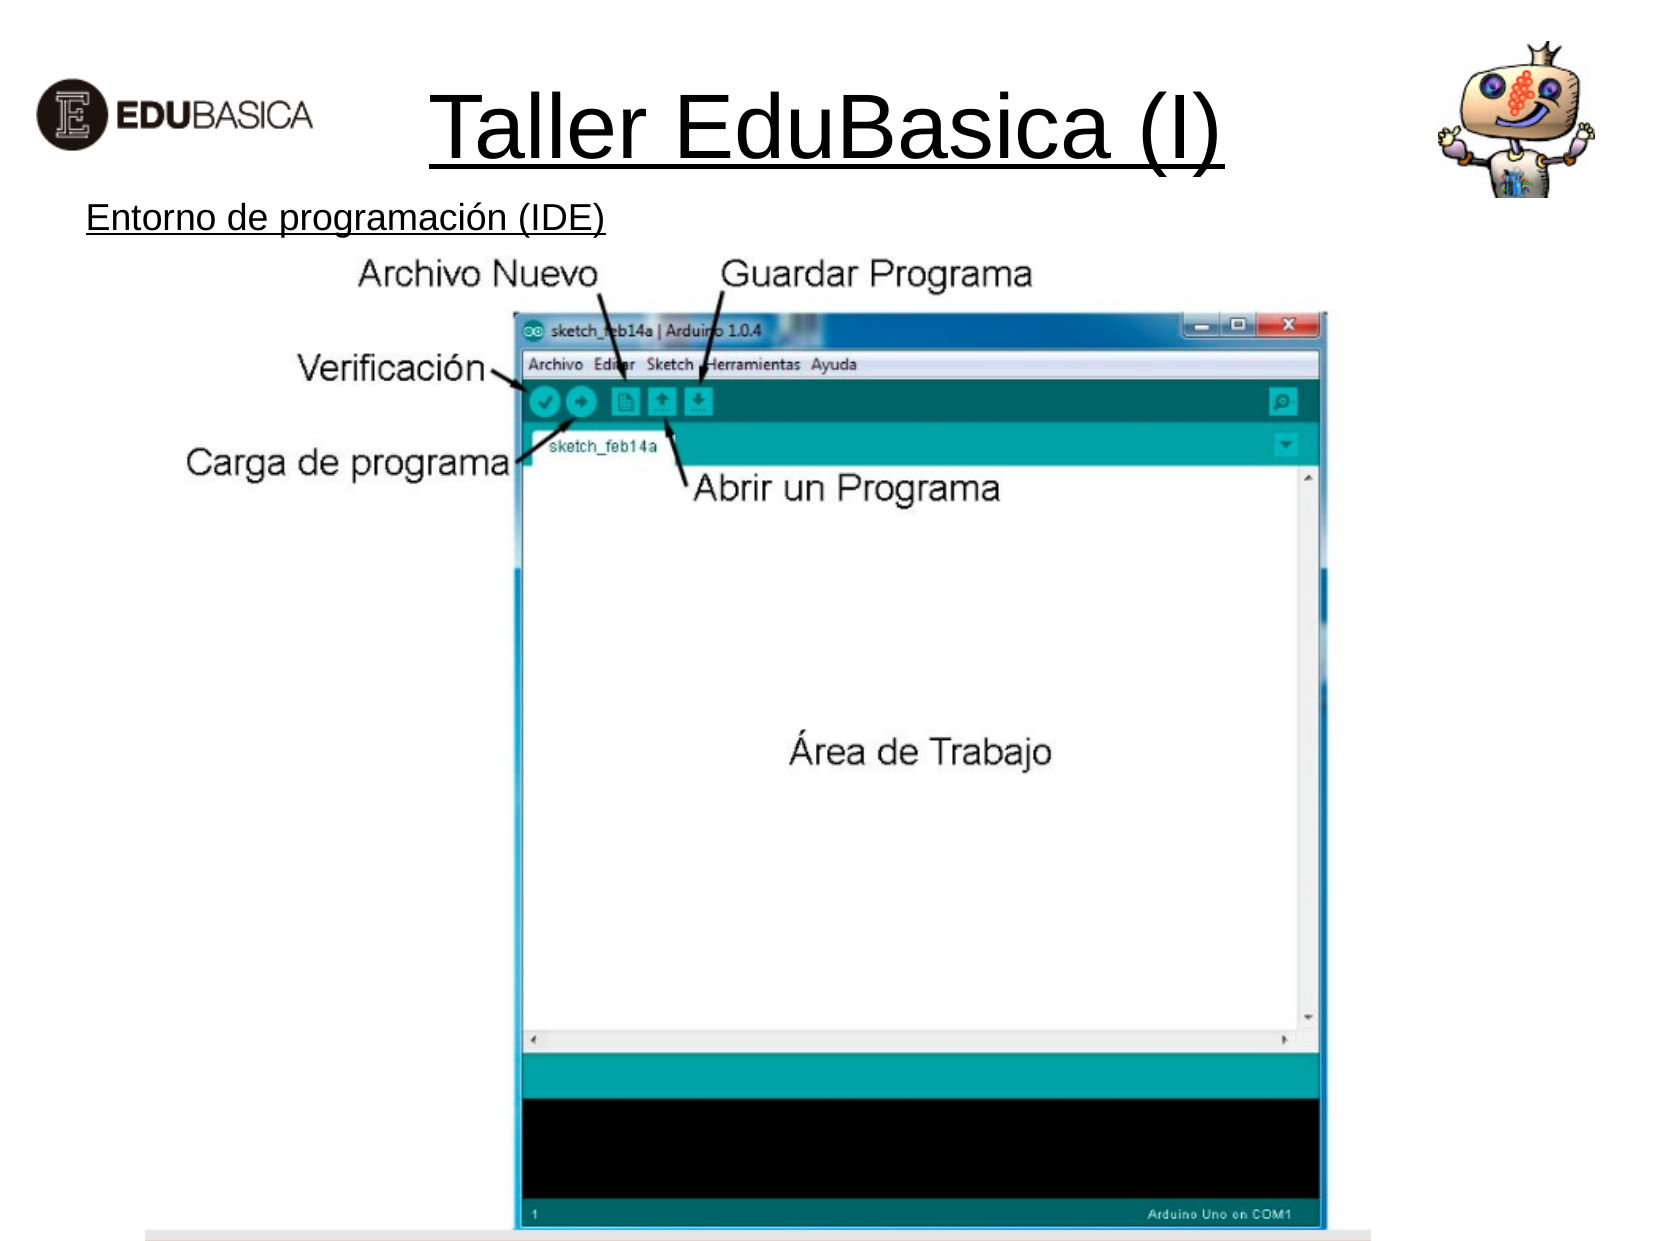

# Taller EduBasica (I)
Entorno de programación (IDE)